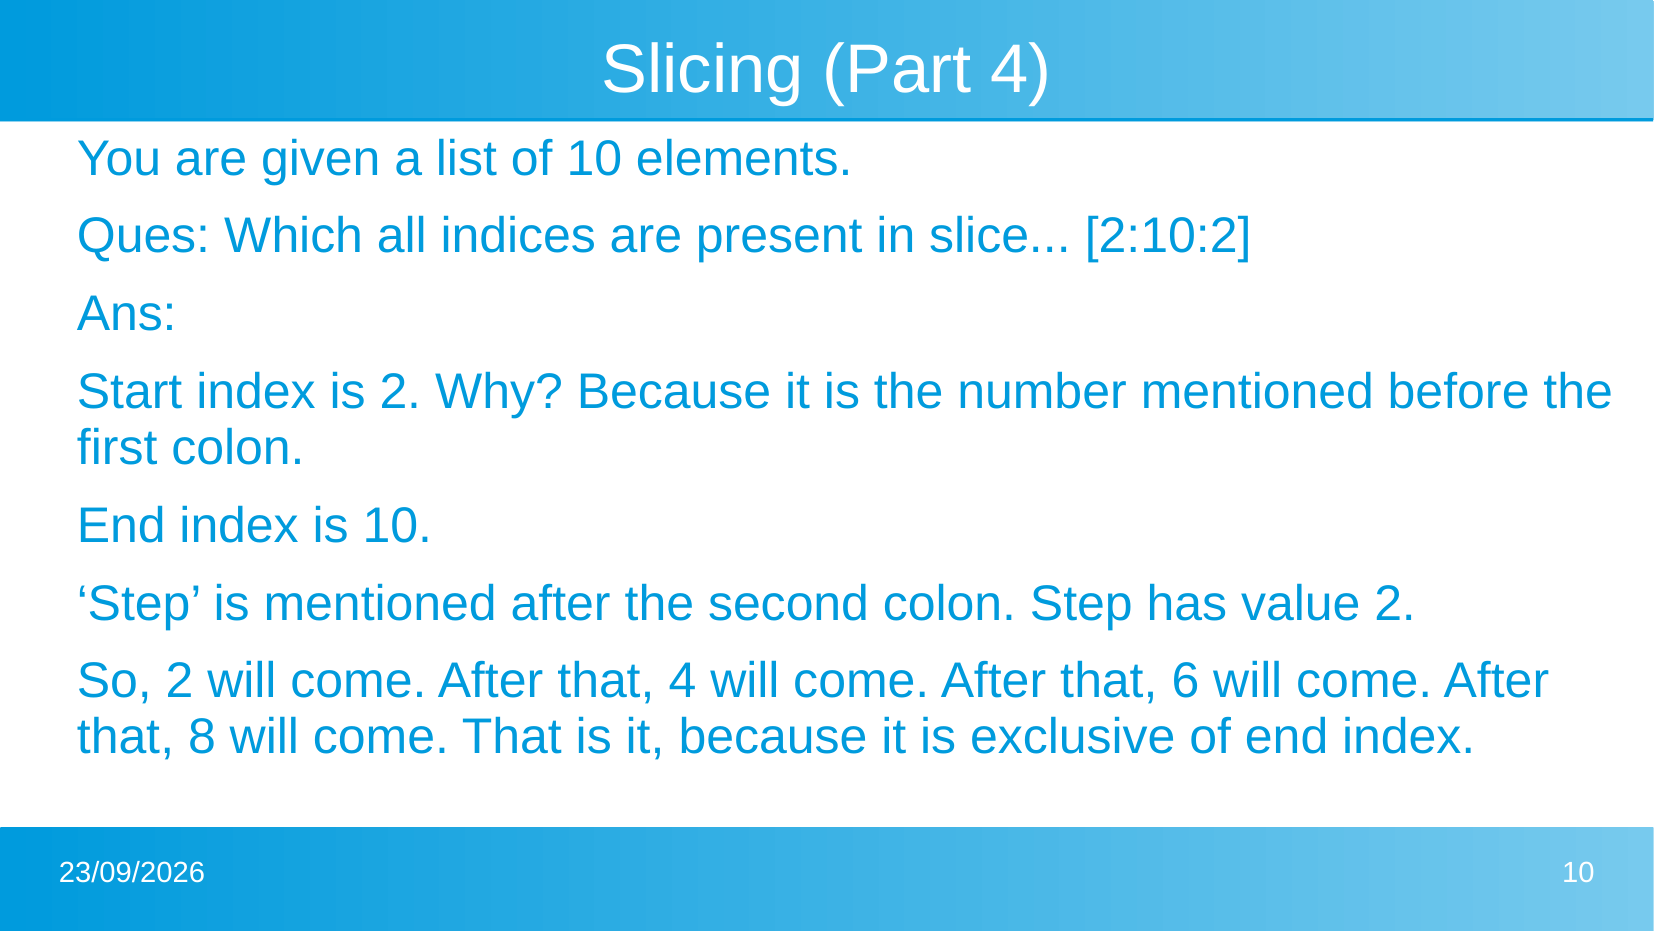

# Slicing (Part 4)
You are given a list of 10 elements.
Ques: Which all indices are present in slice... [2:10:2]
Ans:
Start index is 2. Why? Because it is the number mentioned before the first colon.
End index is 10.
‘Step’ is mentioned after the second colon. Step has value 2.
So, 2 will come. After that, 4 will come. After that, 6 will come. After that, 8 will come. That is it, because it is exclusive of end index.
10